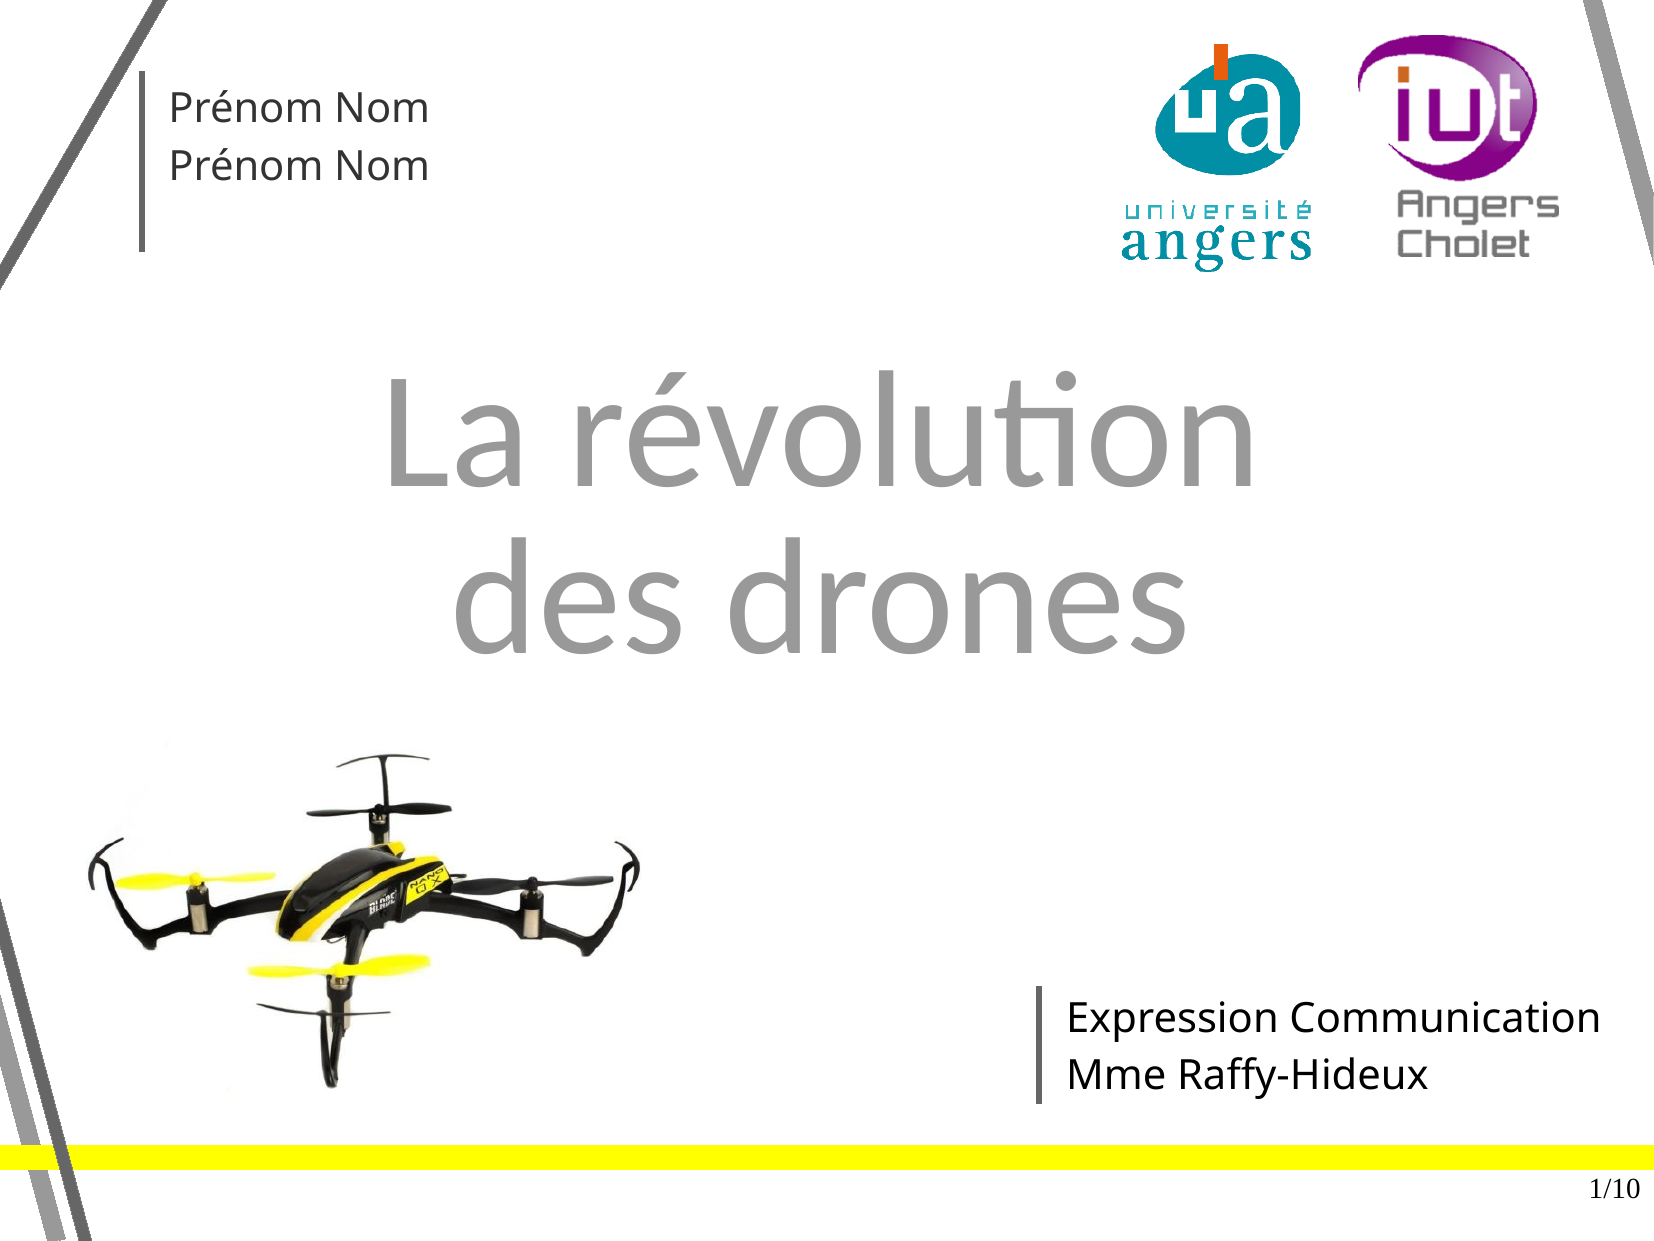

Prénom Nom
Prénom Nom
La révolution des drones
Expression Communication
Mme Raffy-Hideux